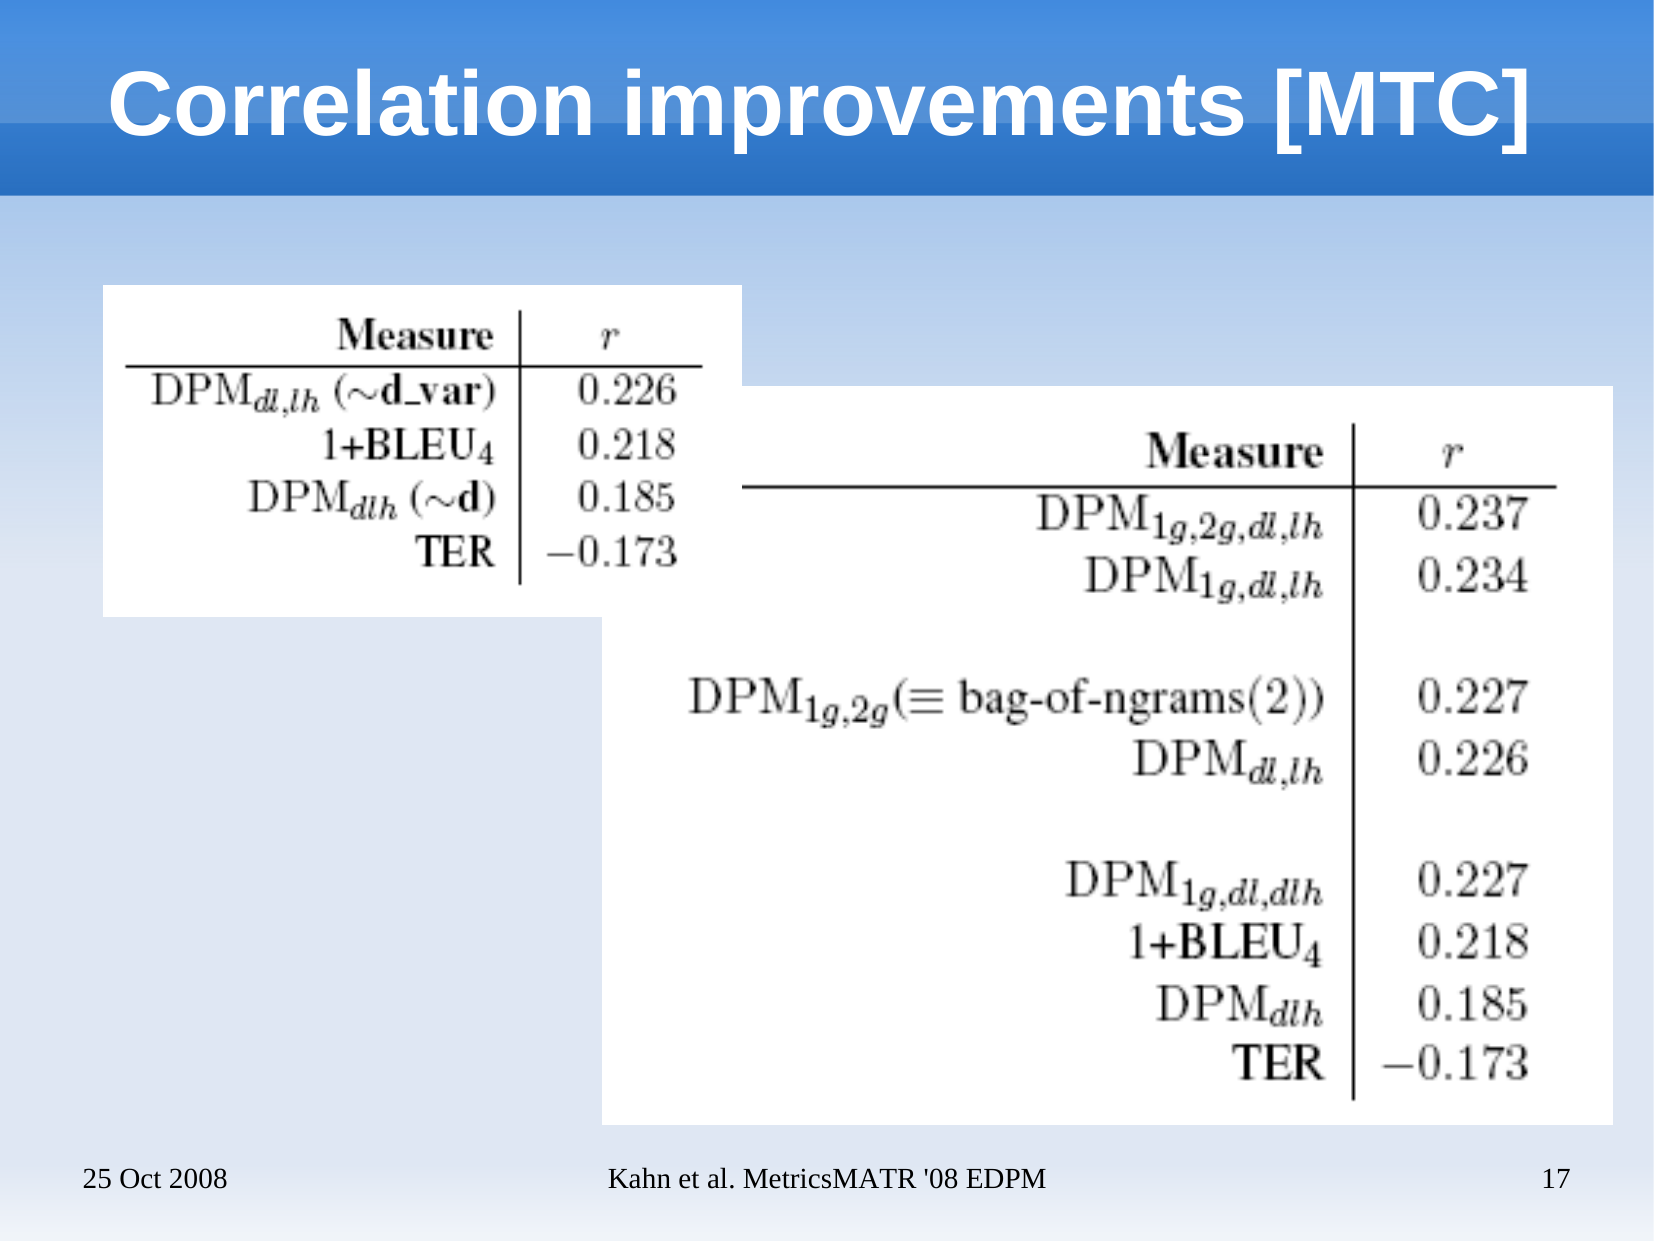

# Correlation improvements [MTC]
25 Oct 2008
Kahn et al. MetricsMATR '08 EDPM
17